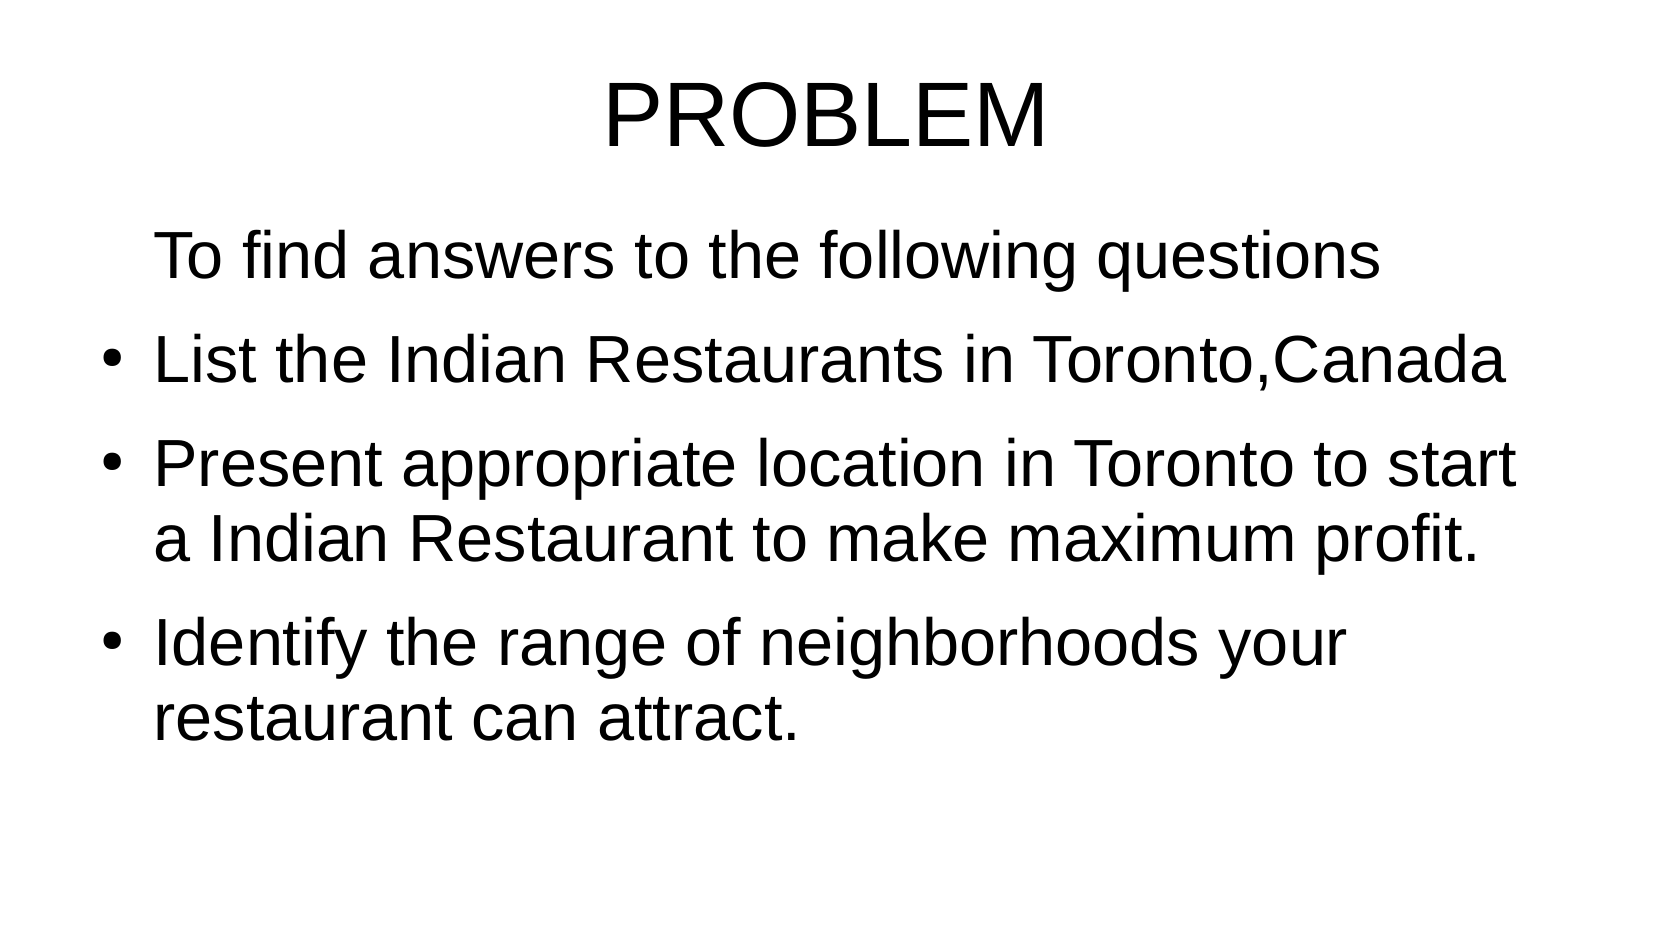

# PROBLEM
To find answers to the following questions
List the Indian Restaurants in Toronto,Canada
Present appropriate location in Toronto to start a Indian Restaurant to make maximum profit.
Identify the range of neighborhoods your restaurant can attract.